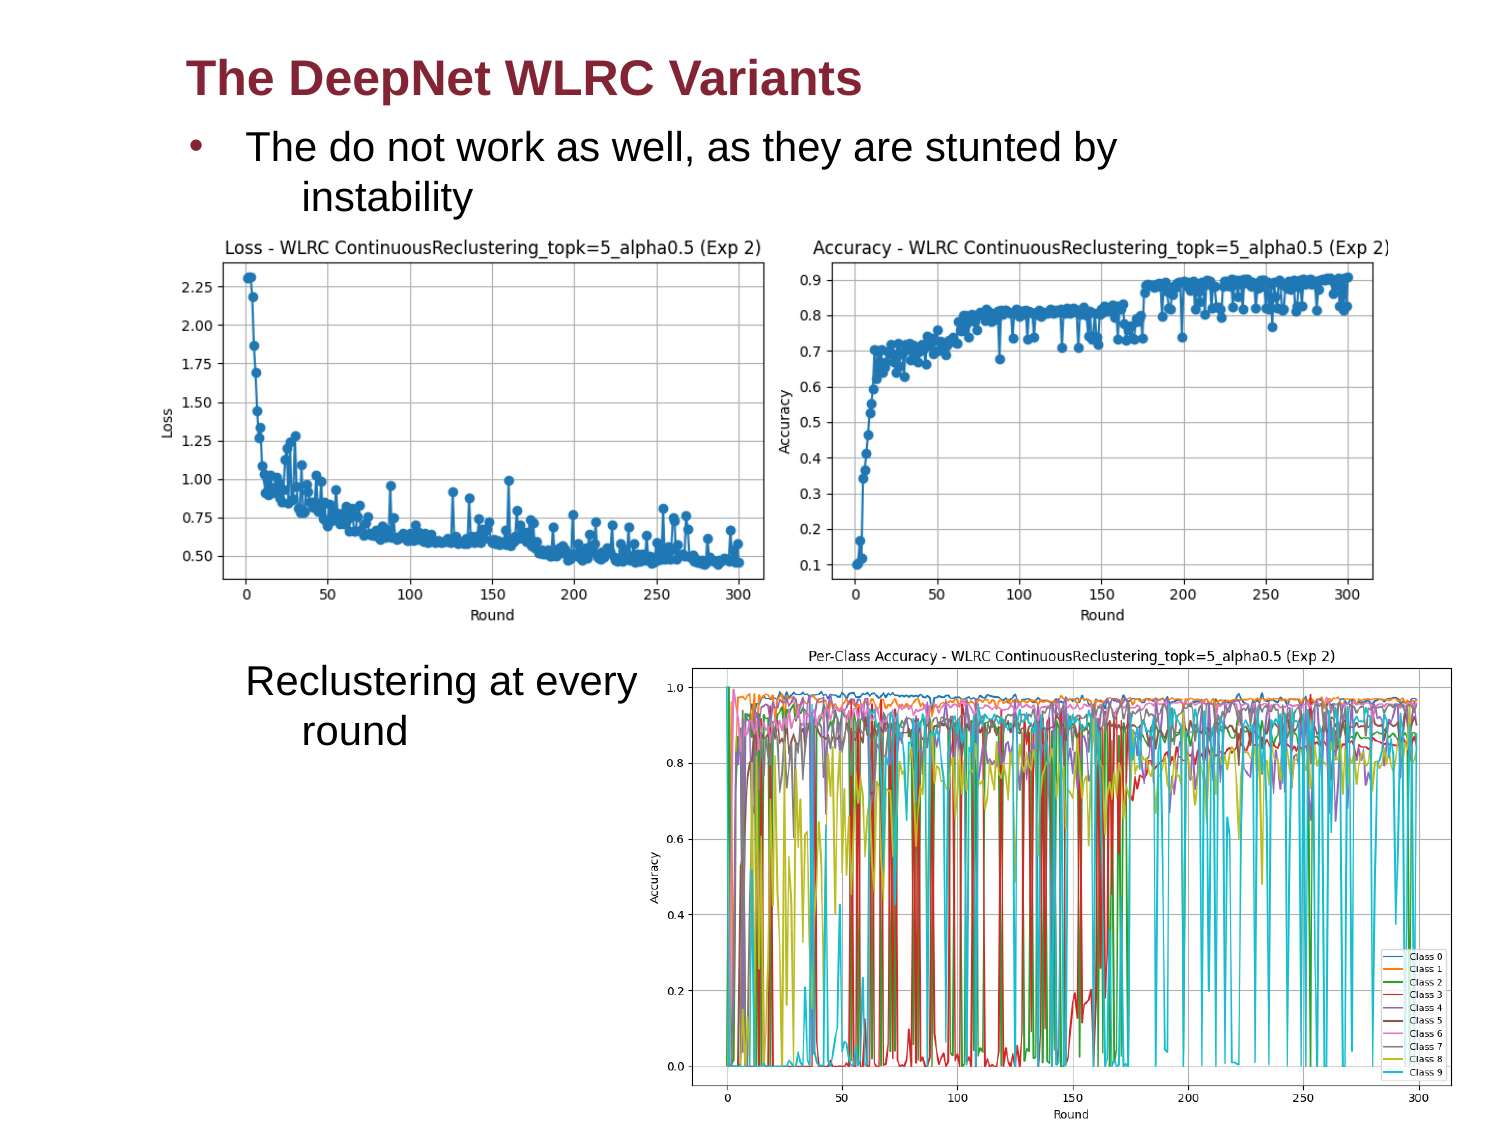

# The DeepNet WLRC Variants
The do not work as well, as they are stunted by instability
Reclustering at every
round
Fairness and Demographic Parity for multi-class classification
Pagina